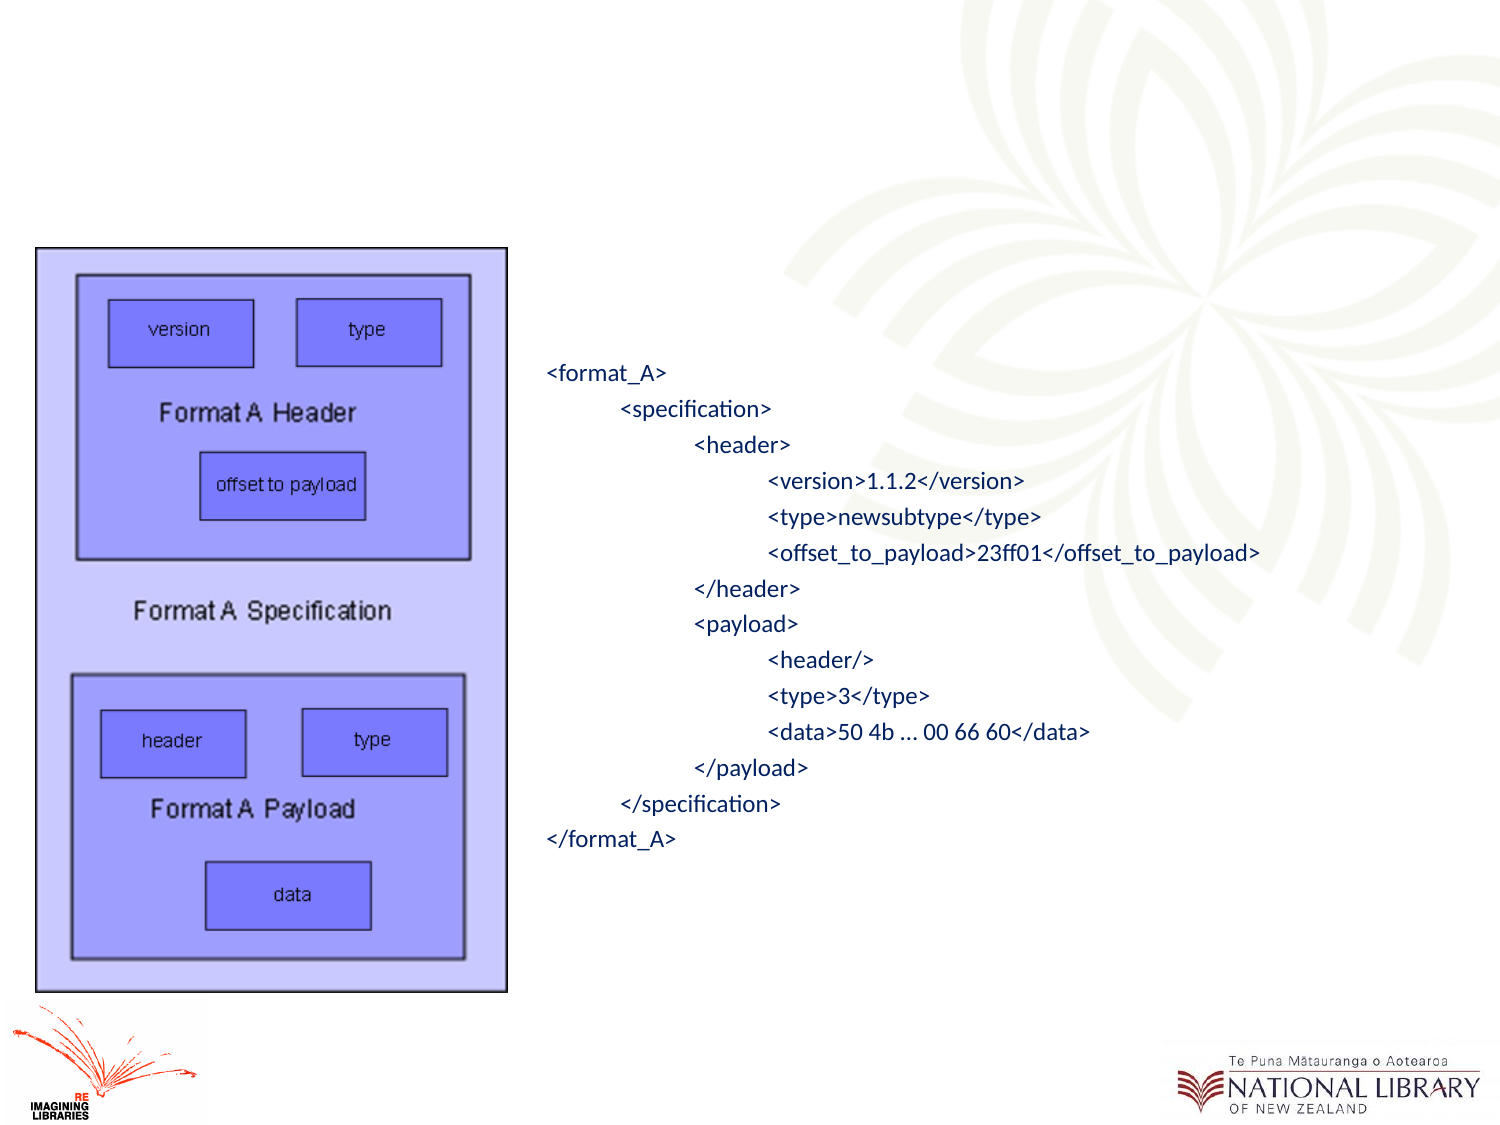

#
<format_A>
	<specification>
		<header>
			<version>1.1.2</version>
			<type>newsubtype</type>
			<offset_to_payload>23ff01</offset_to_payload>
		</header>
		<payload>
			<header/>
			<type>3</type>
			<data>50 4b … 00 66 60</data>
		</payload>
	</specification>
</format_A>